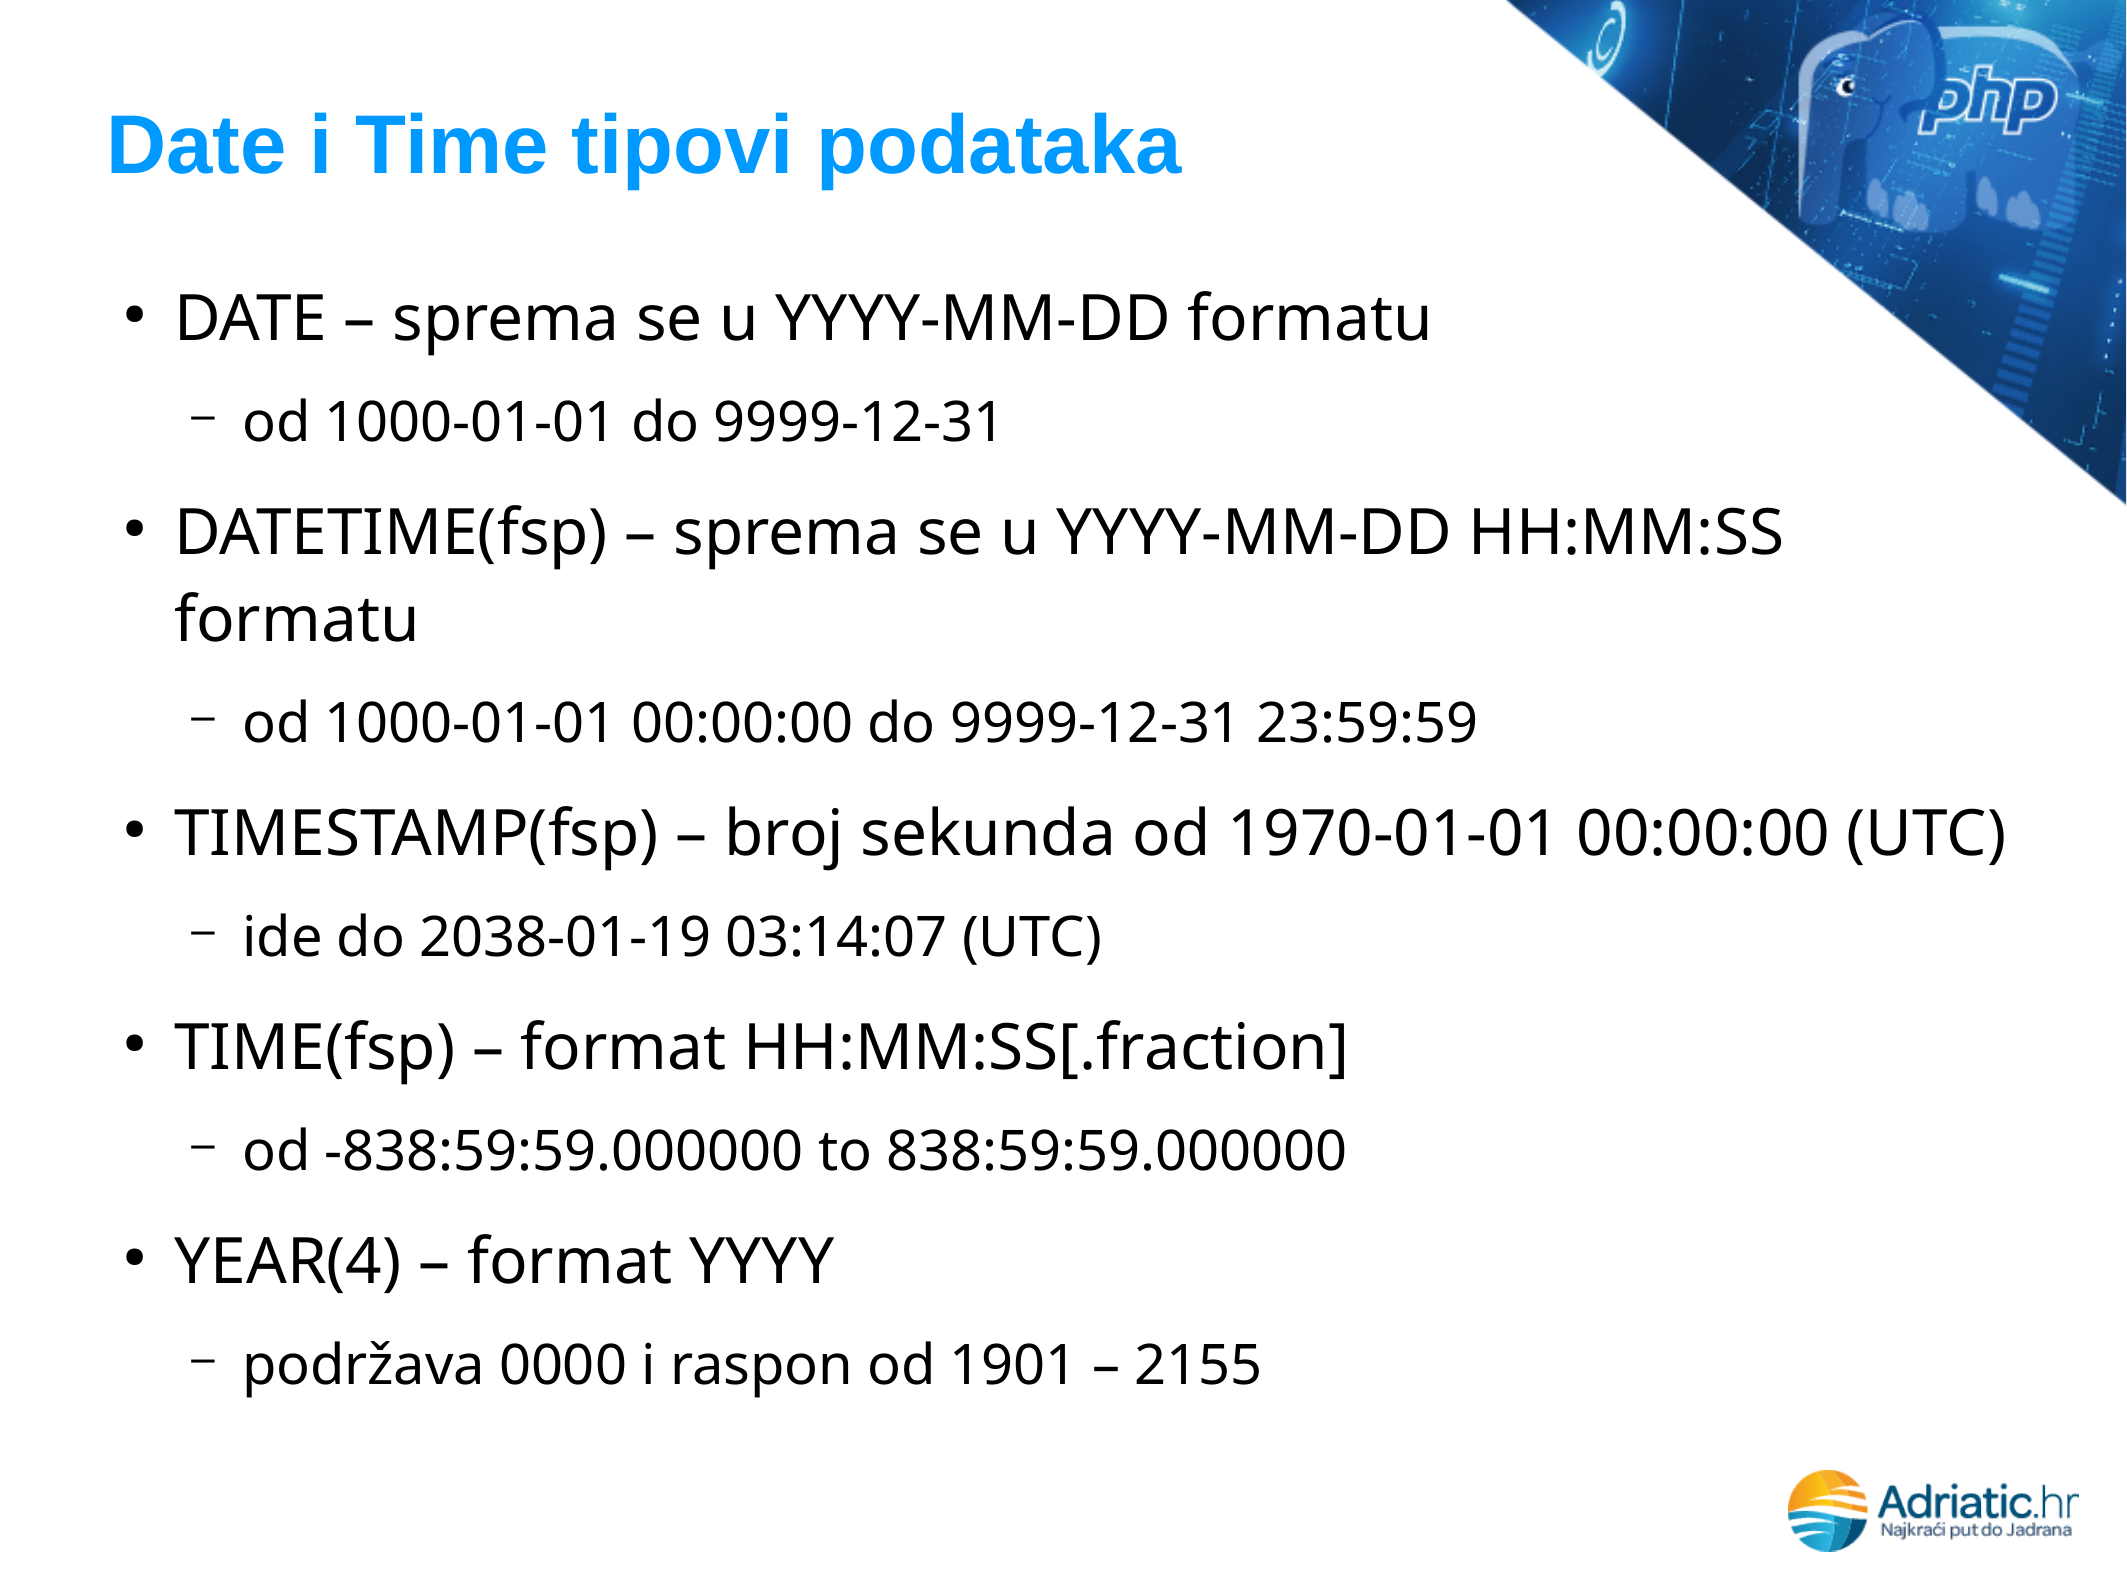

# Date i Time tipovi podataka
DATE – sprema se u YYYY-MM-DD formatu
od 1000-01-01 do 9999-12-31
DATETIME(fsp) – sprema se u YYYY-MM-DD HH:MM:SS formatu
od 1000-01-01 00:00:00 do 9999-12-31 23:59:59
TIMESTAMP(fsp) – broj sekunda od 1970-01-01 00:00:00 (UTC)
ide do 2038-01-19 03:14:07 (UTC)
TIME(fsp) – format HH:MM:SS[.fraction]
od -838:59:59.000000 to 838:59:59.000000
YEAR(4) – format YYYY
podržava 0000 i raspon od 1901 – 2155